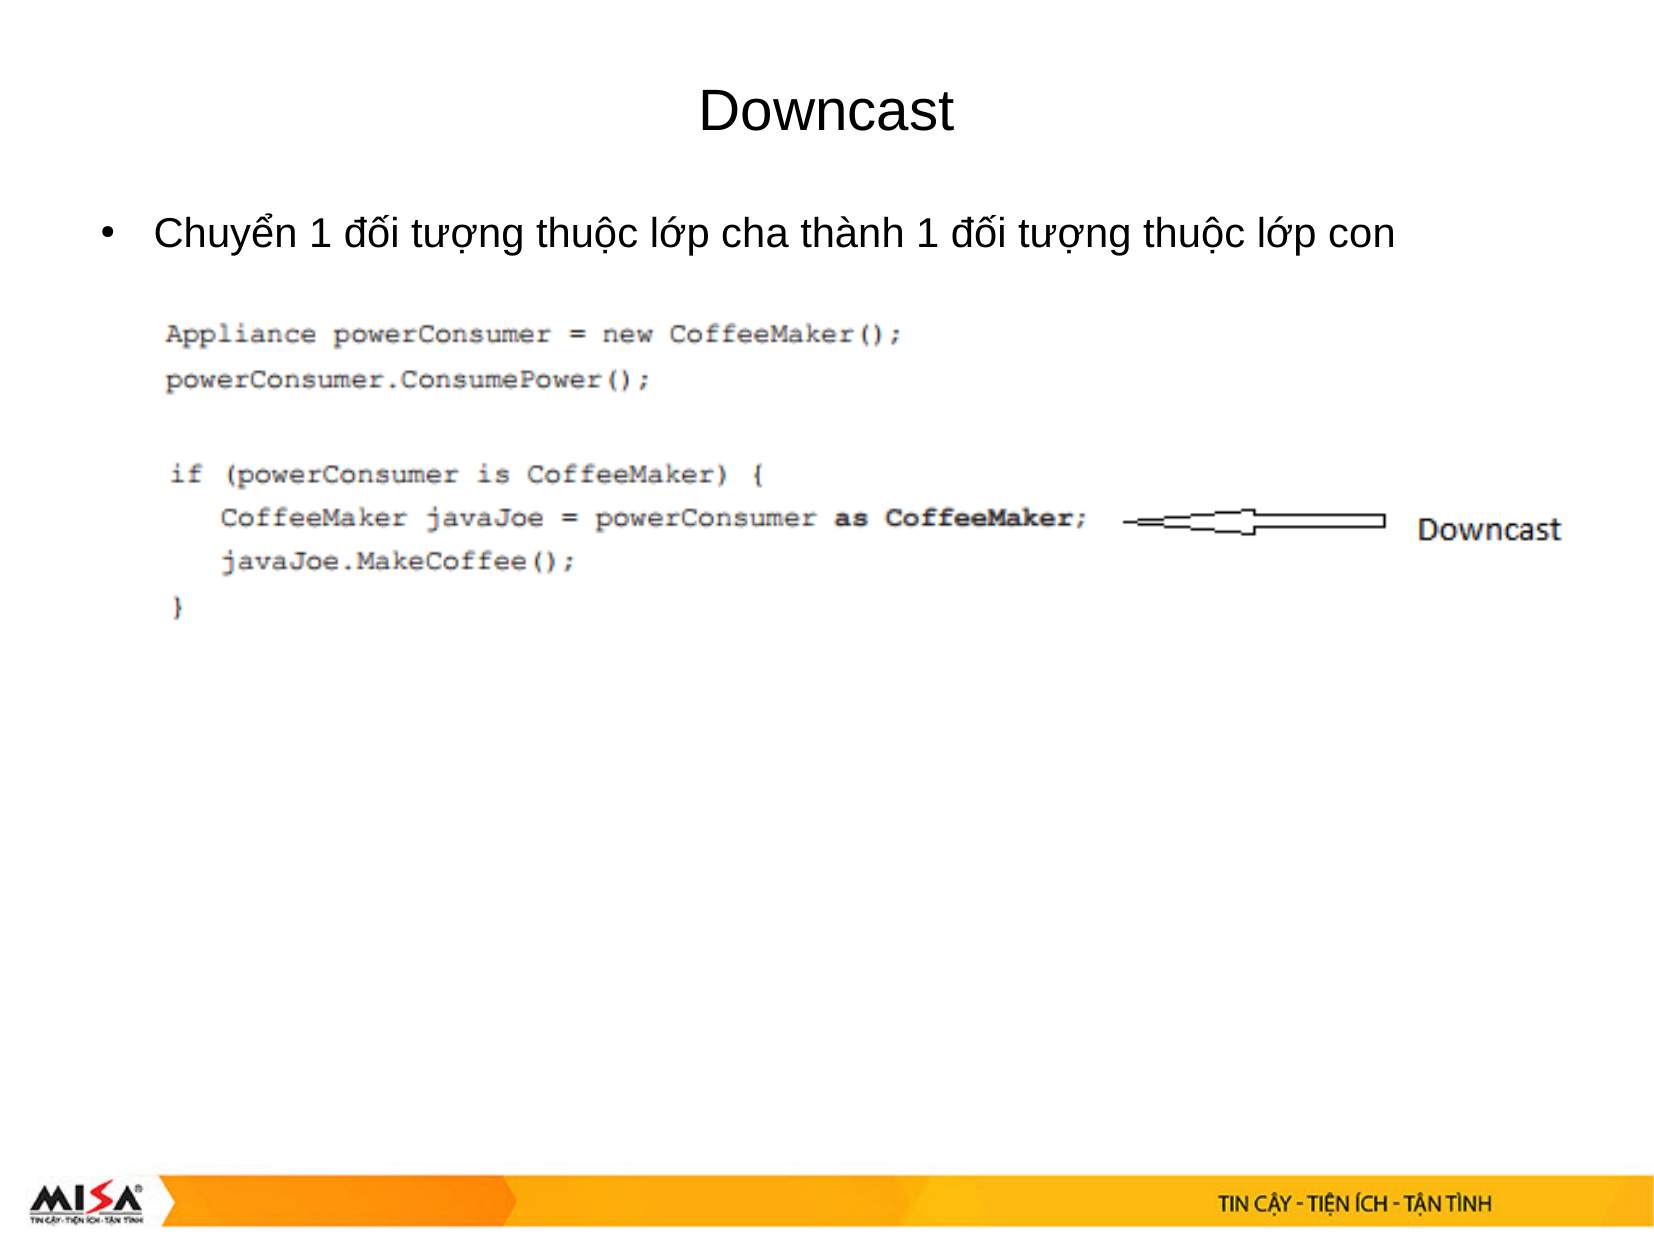

# Downcast
Chuyển 1 đối tượng thuộc lớp cha thành 1 đối tượng thuộc lớp con